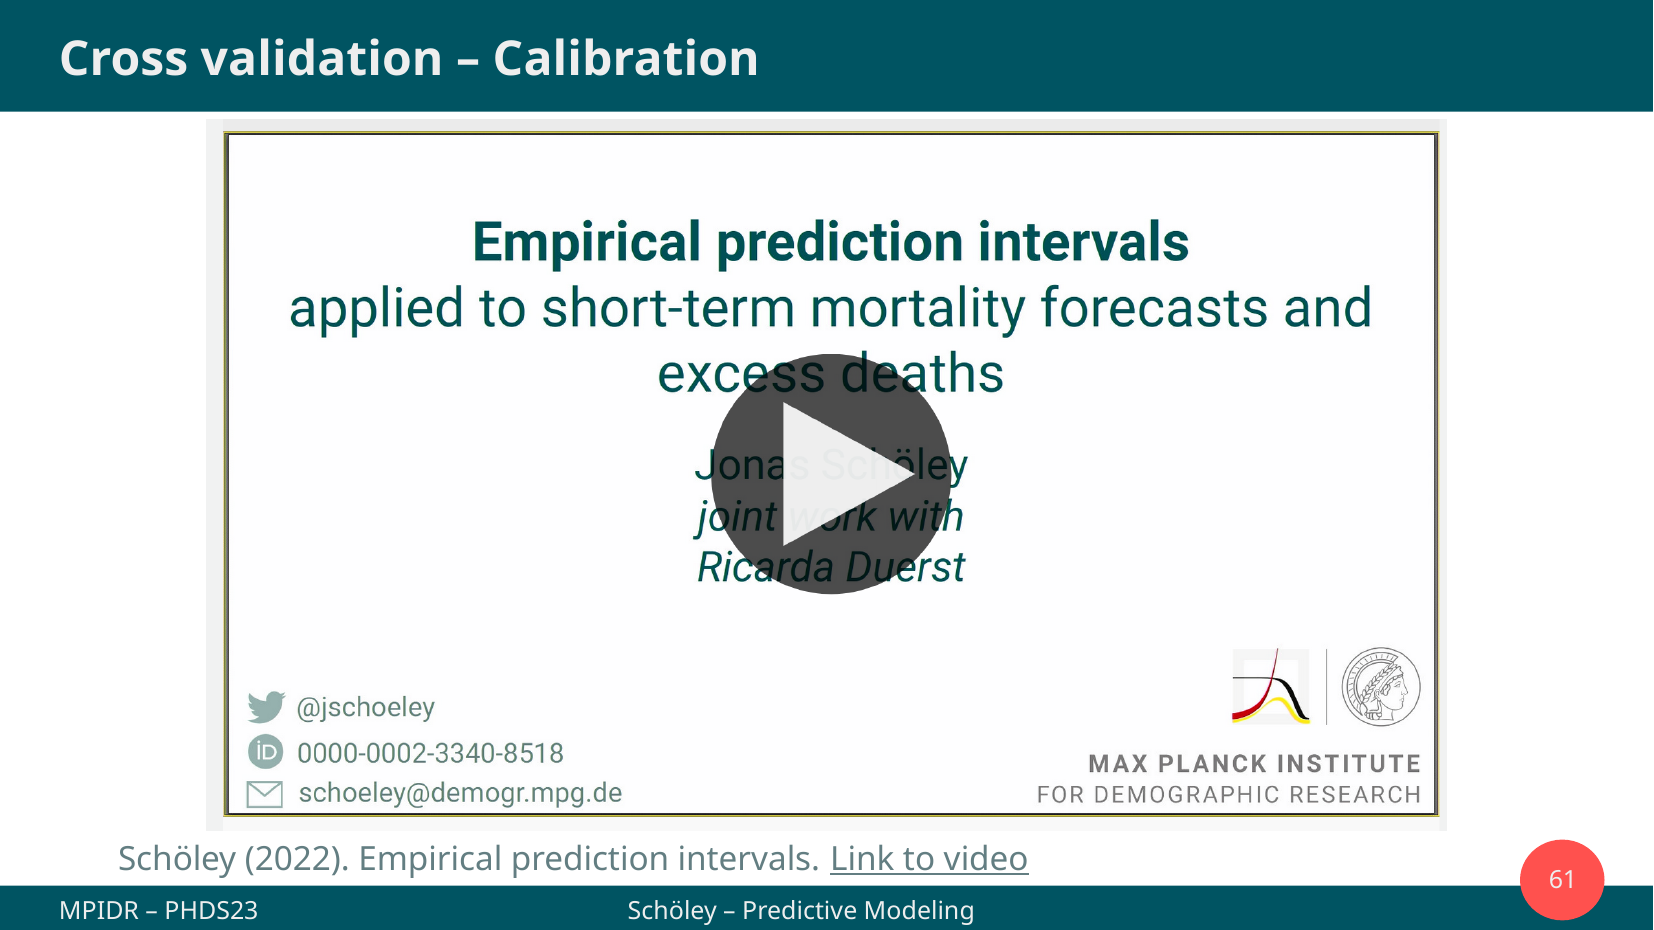

# Cross validation – Calibration
Schöley (2022). Empirical prediction intervals. Link to video
61
MPIDR – PHDS23
Schöley – Predictive Modeling